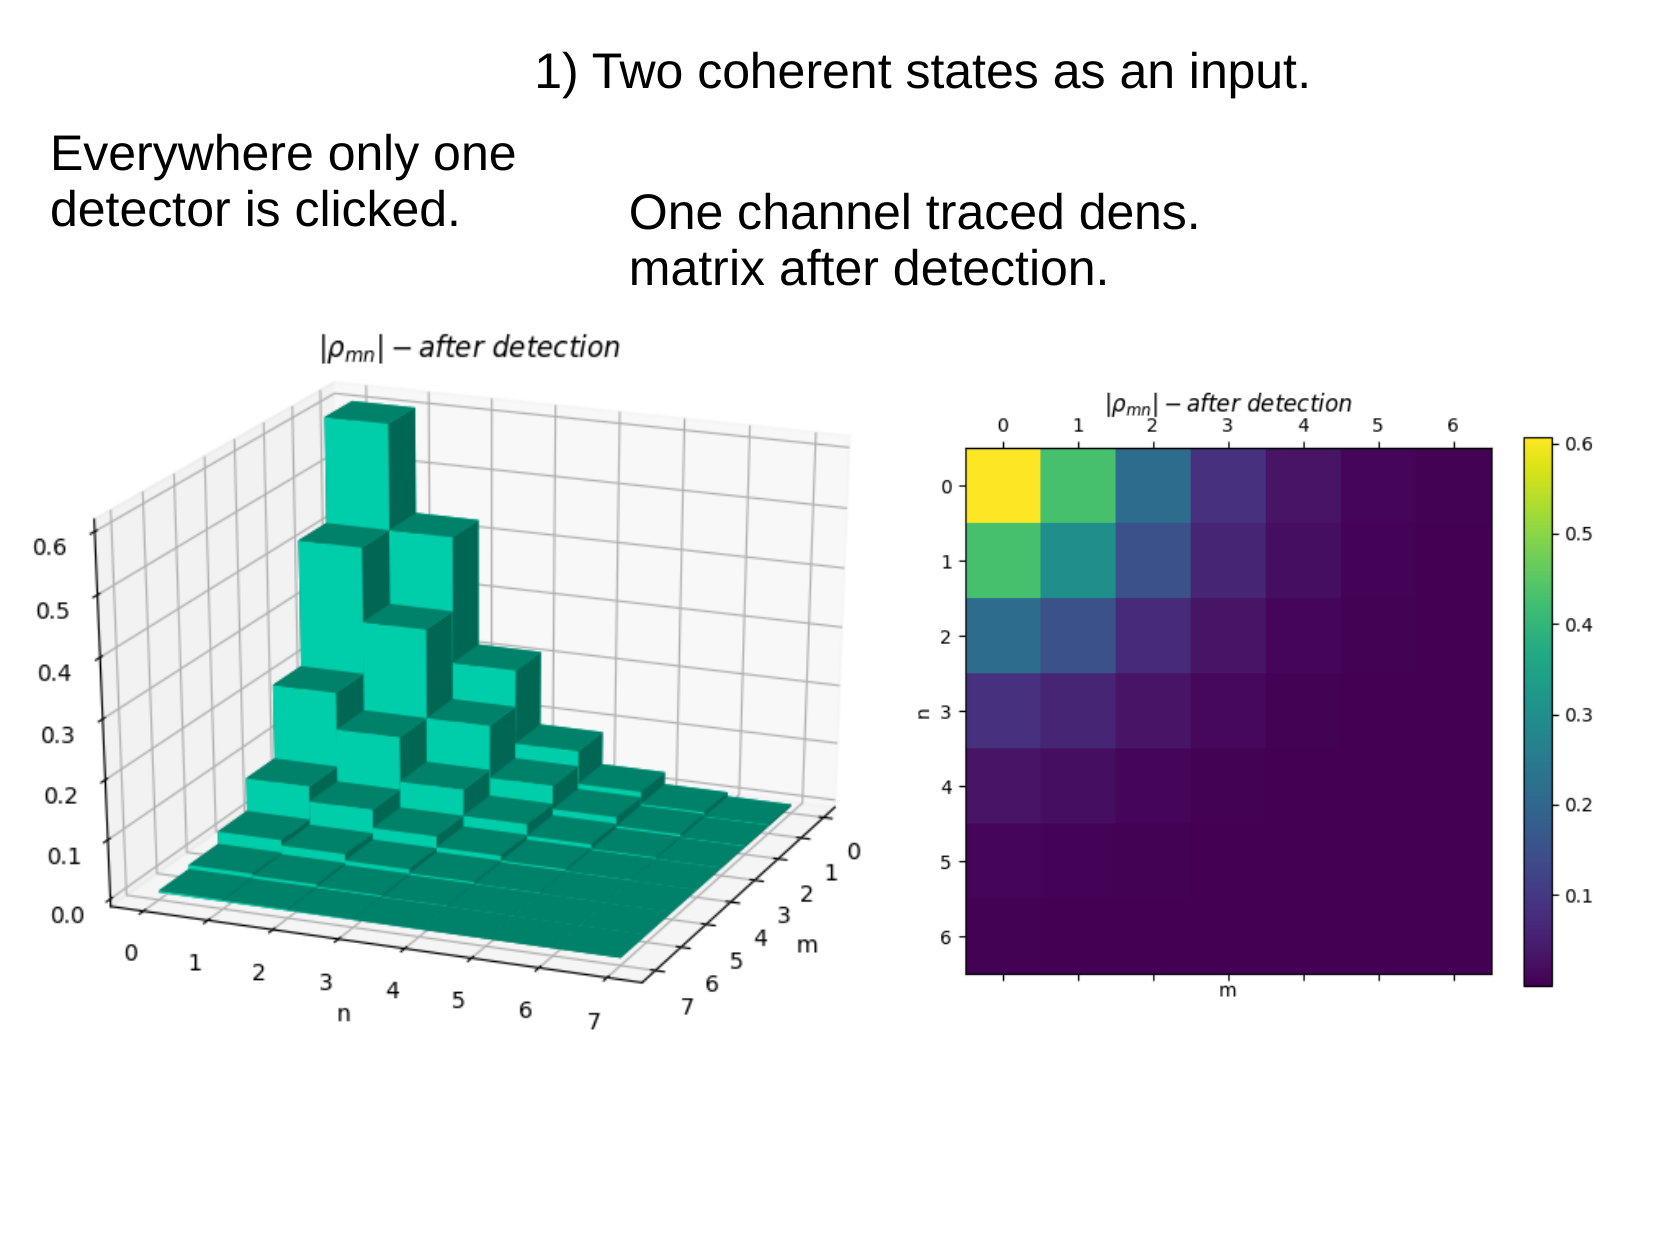

1) Two coherent states as an input.
Everywhere only one detector is clicked.
One channel traced dens. matrix after detection.